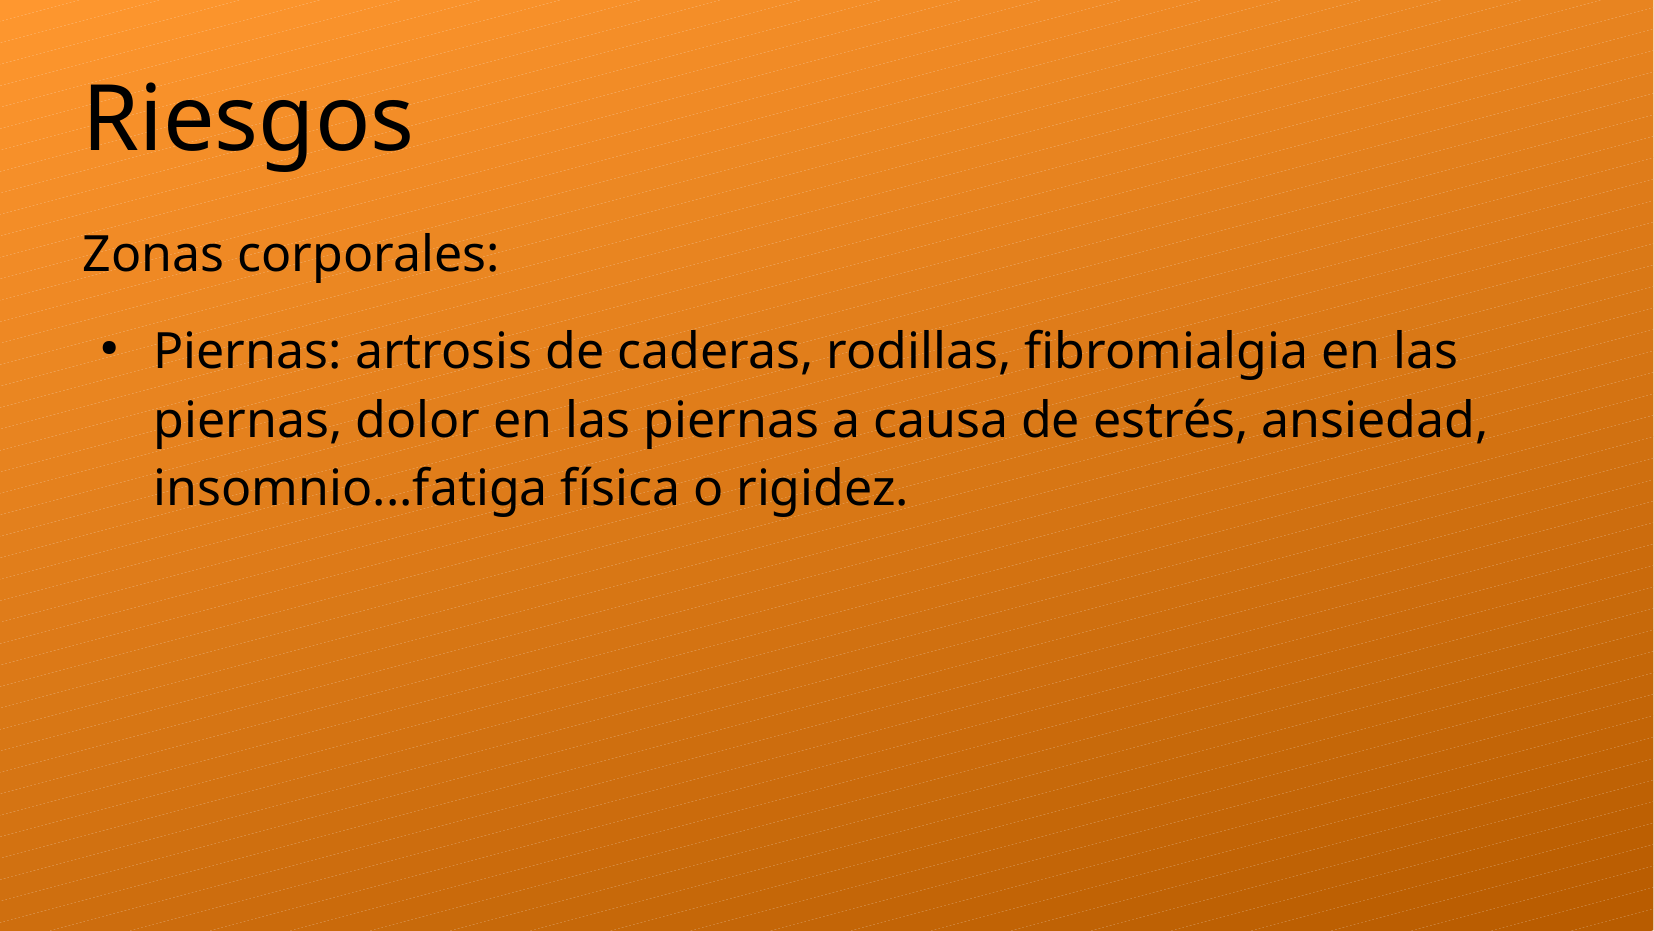

# Riesgos
Zonas corporales:
Piernas: artrosis de caderas, rodillas, fibromialgia en las piernas, dolor en las piernas a causa de estrés, ansiedad, insomnio...fatiga física o rigidez.